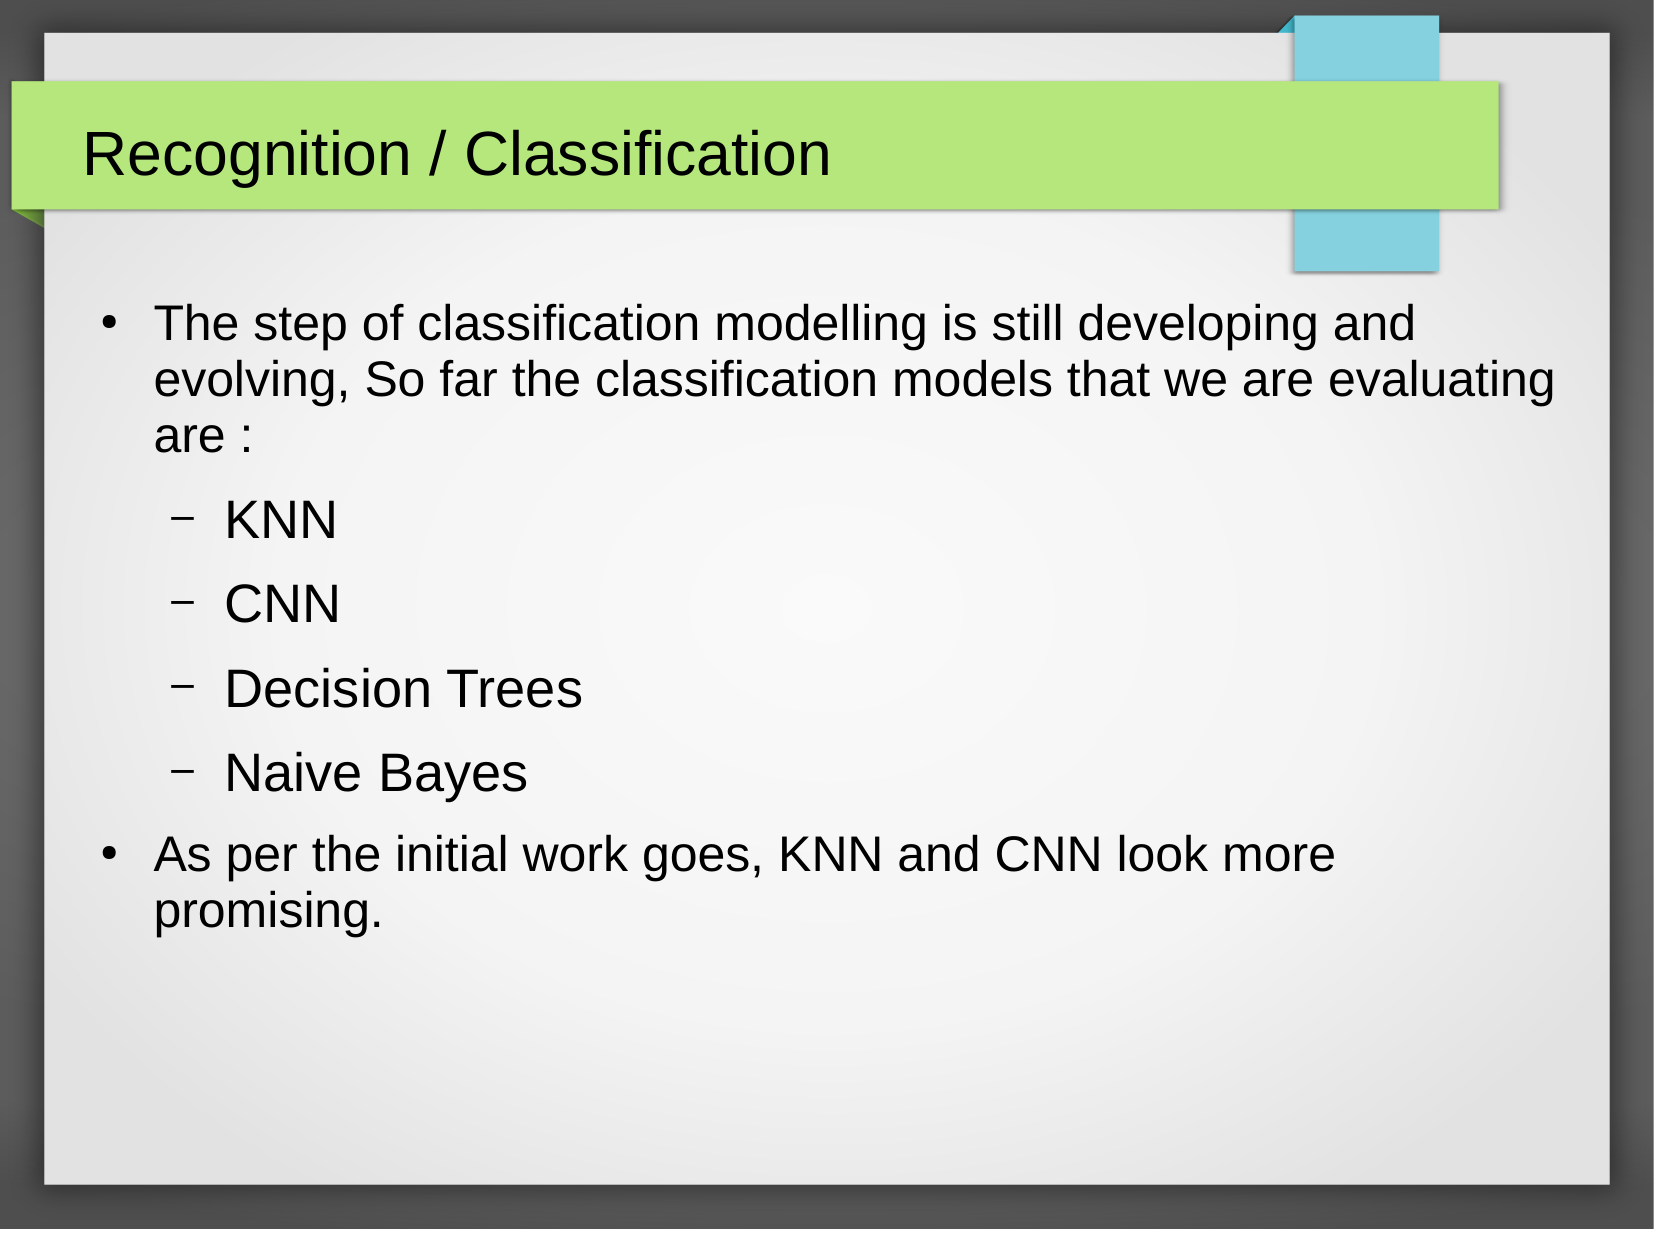

# Recognition / Classification
The step of classification modelling is still developing and evolving, So far the classification models that we are evaluating are :
KNN
CNN
Decision Trees
Naive Bayes
As per the initial work goes, KNN and CNN look more promising.